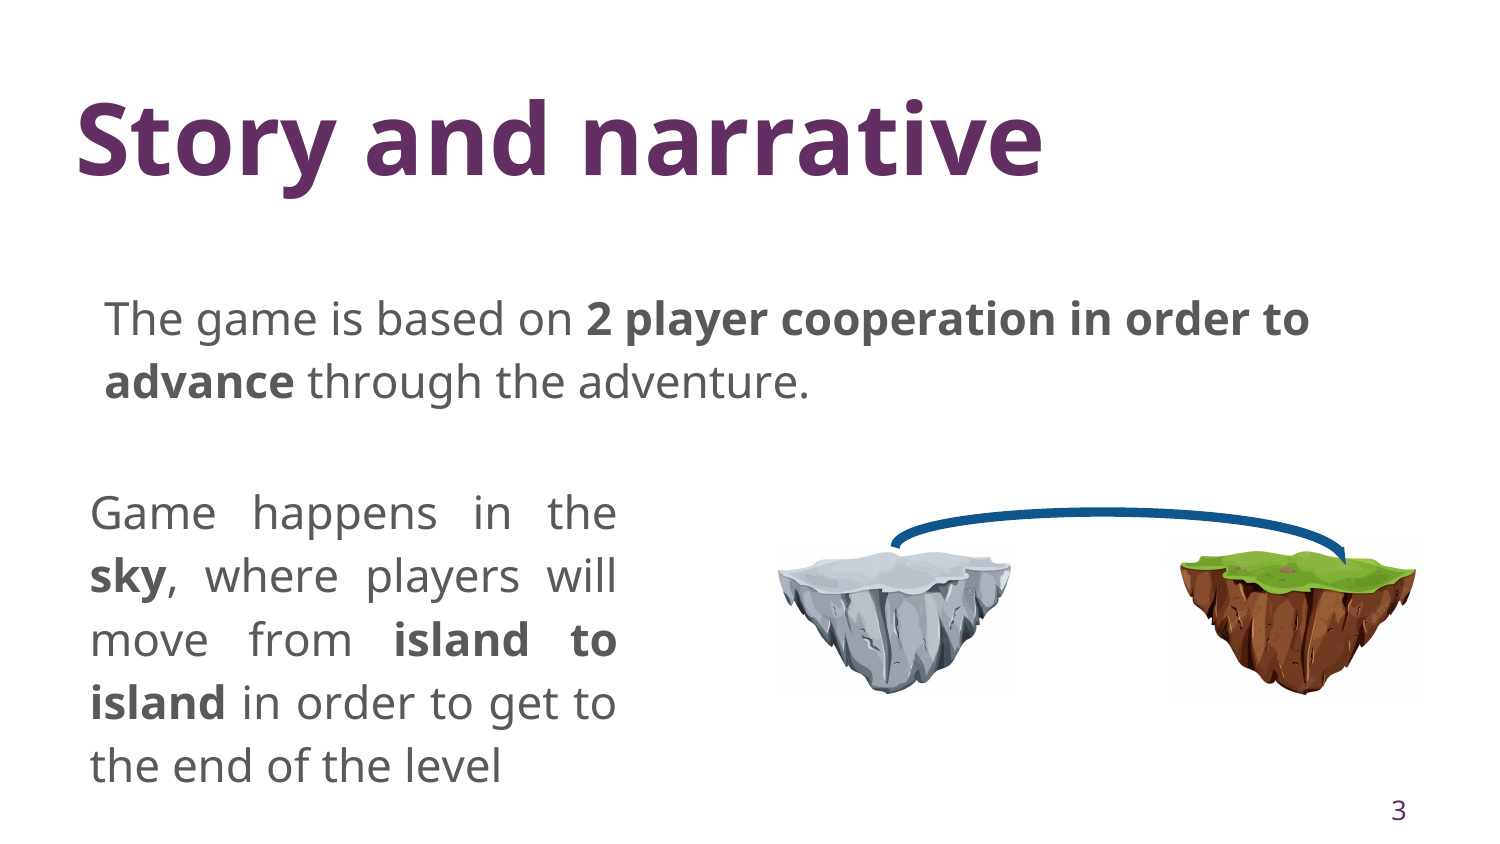

# Story and narrative
The game is based on 2 player cooperation in order to advance through the adventure.
Game happens in the sky, where players will move from island to island in order to get to the end of the level